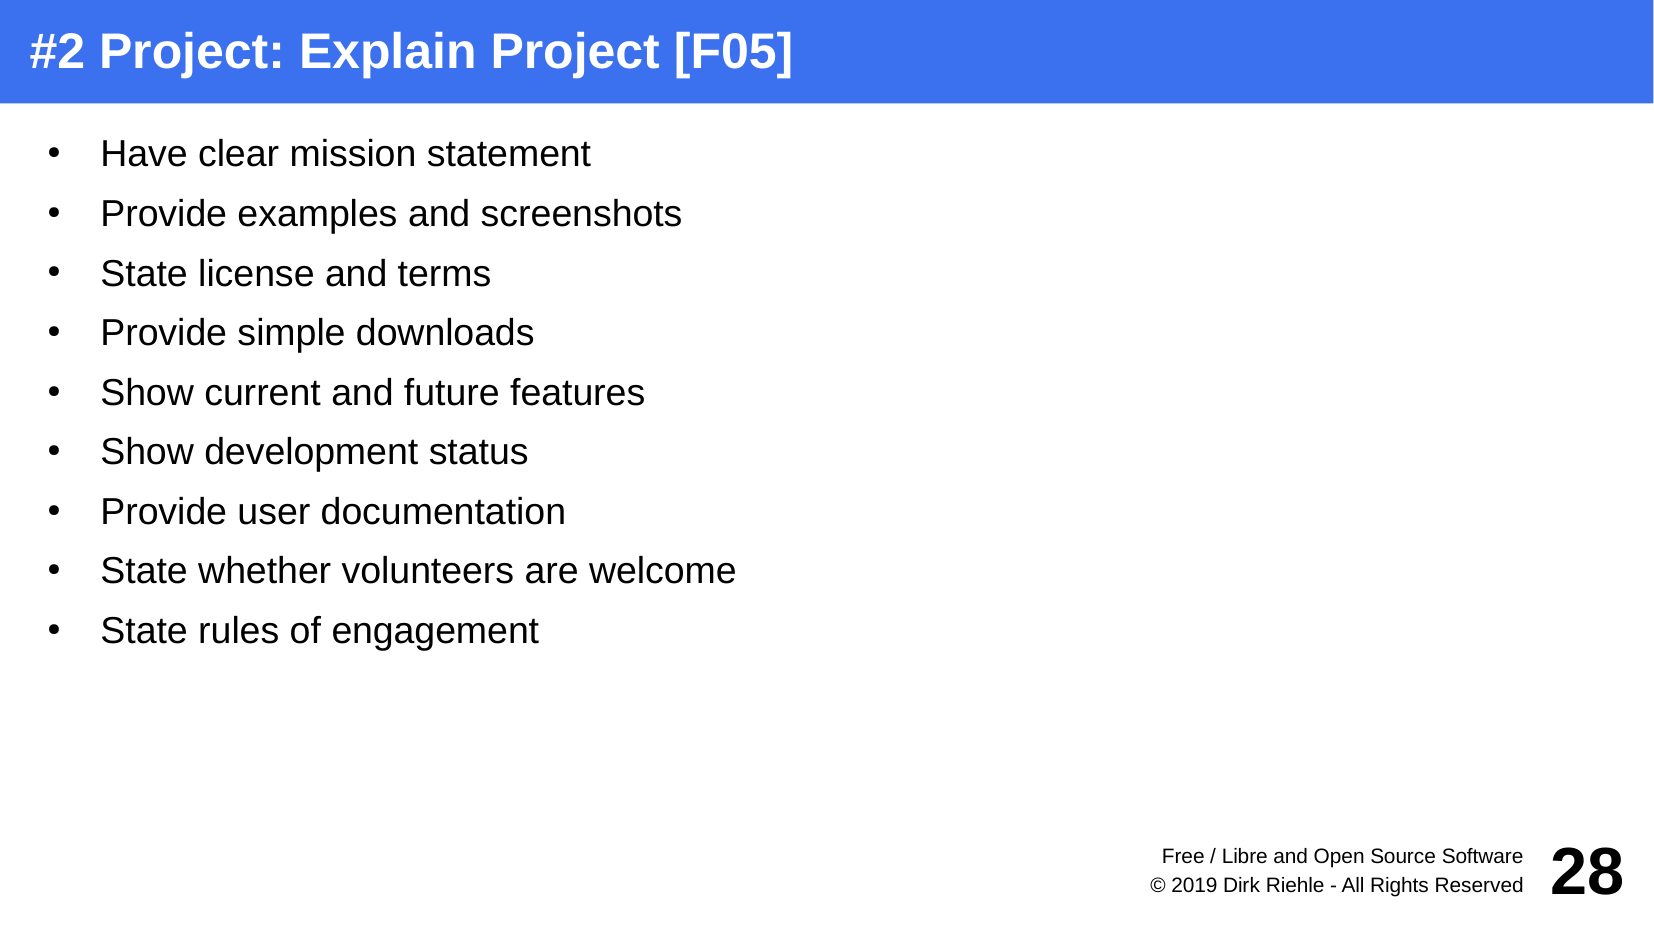

# #2 Project: Explain Project [F05]
Have clear mission statement
Provide examples and screenshots
State license and terms
Provide simple downloads
Show current and future features
Show development status
Provide user documentation
State whether volunteers are welcome
State rules of engagement
Free / Libre and Open Source Software
28
© 2019 Dirk Riehle - All Rights Reserved